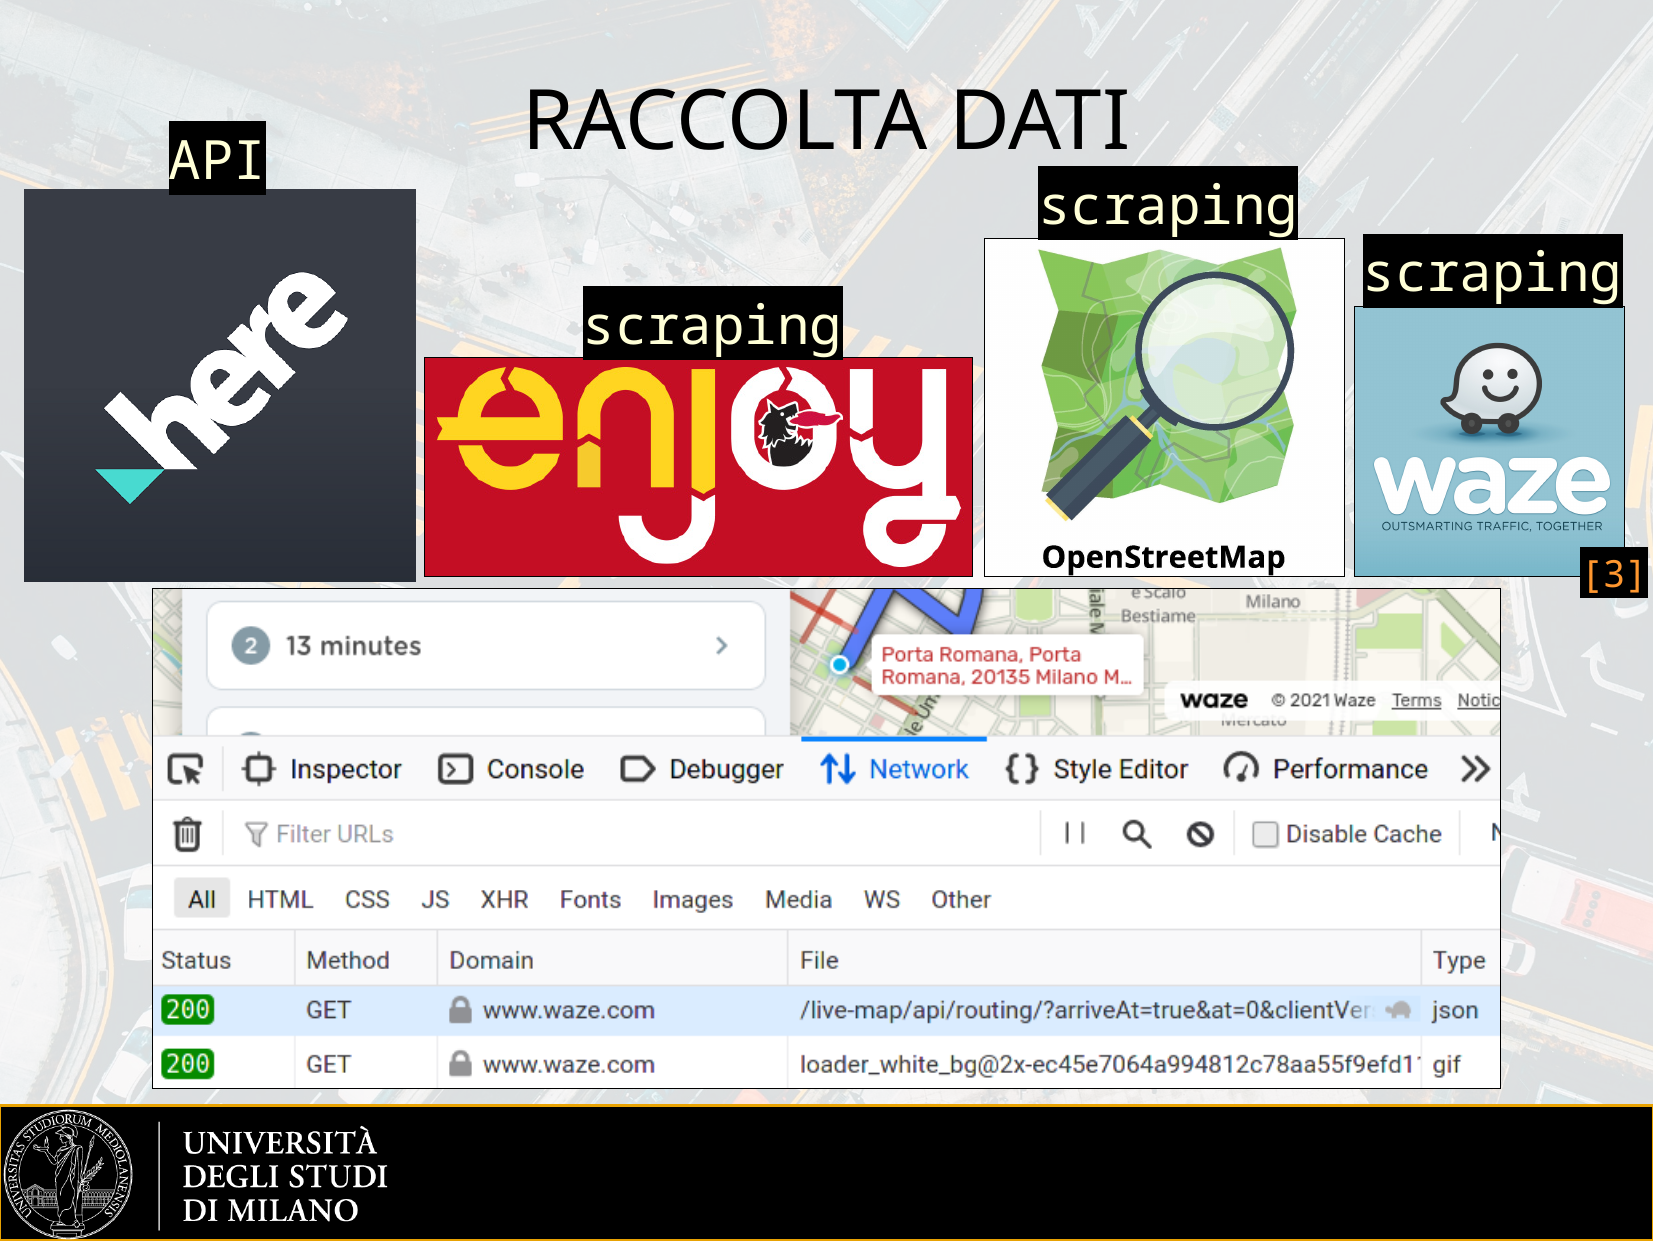

RACCOLTA DATI
API
scraping
scraping
scraping
[3]